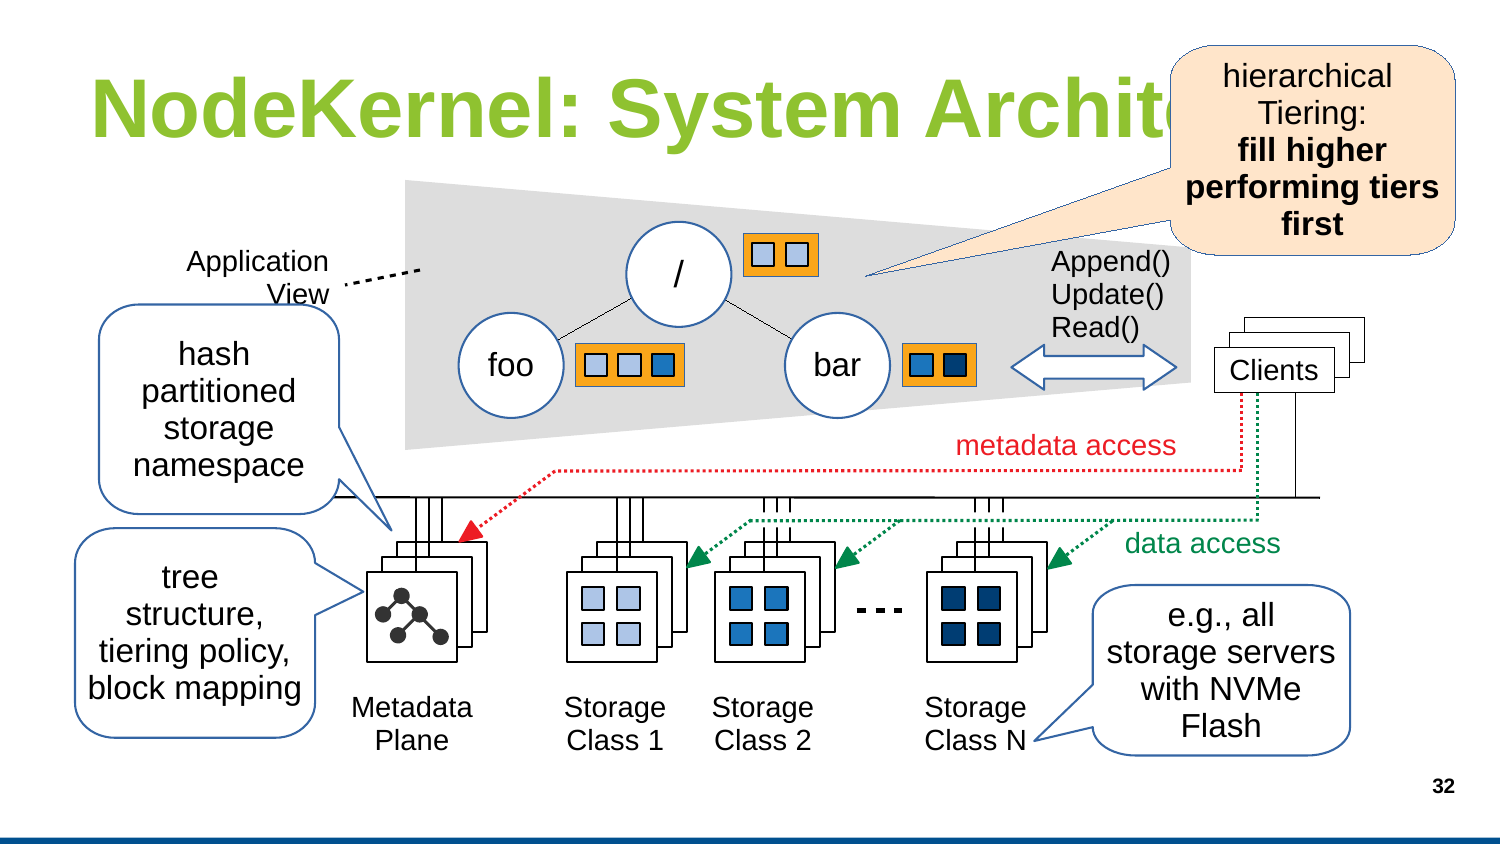

#
NodeKernel: System Architecture
hierarchical
Tiering:
fill higher
performing tiers
first
/
foo
bar
Application
View
Append()
Update()
Read()
hash
partitioned
storage
namespace
Clients
metadata access
Datacenter
Network
data access
tree
structure,
tiering policy,
block mapping
e.g., all
storage servers
with NVMe
Flash
Metadata
Plane
Storage
Class 1
Storage
Class 2
Storage
Class N
32